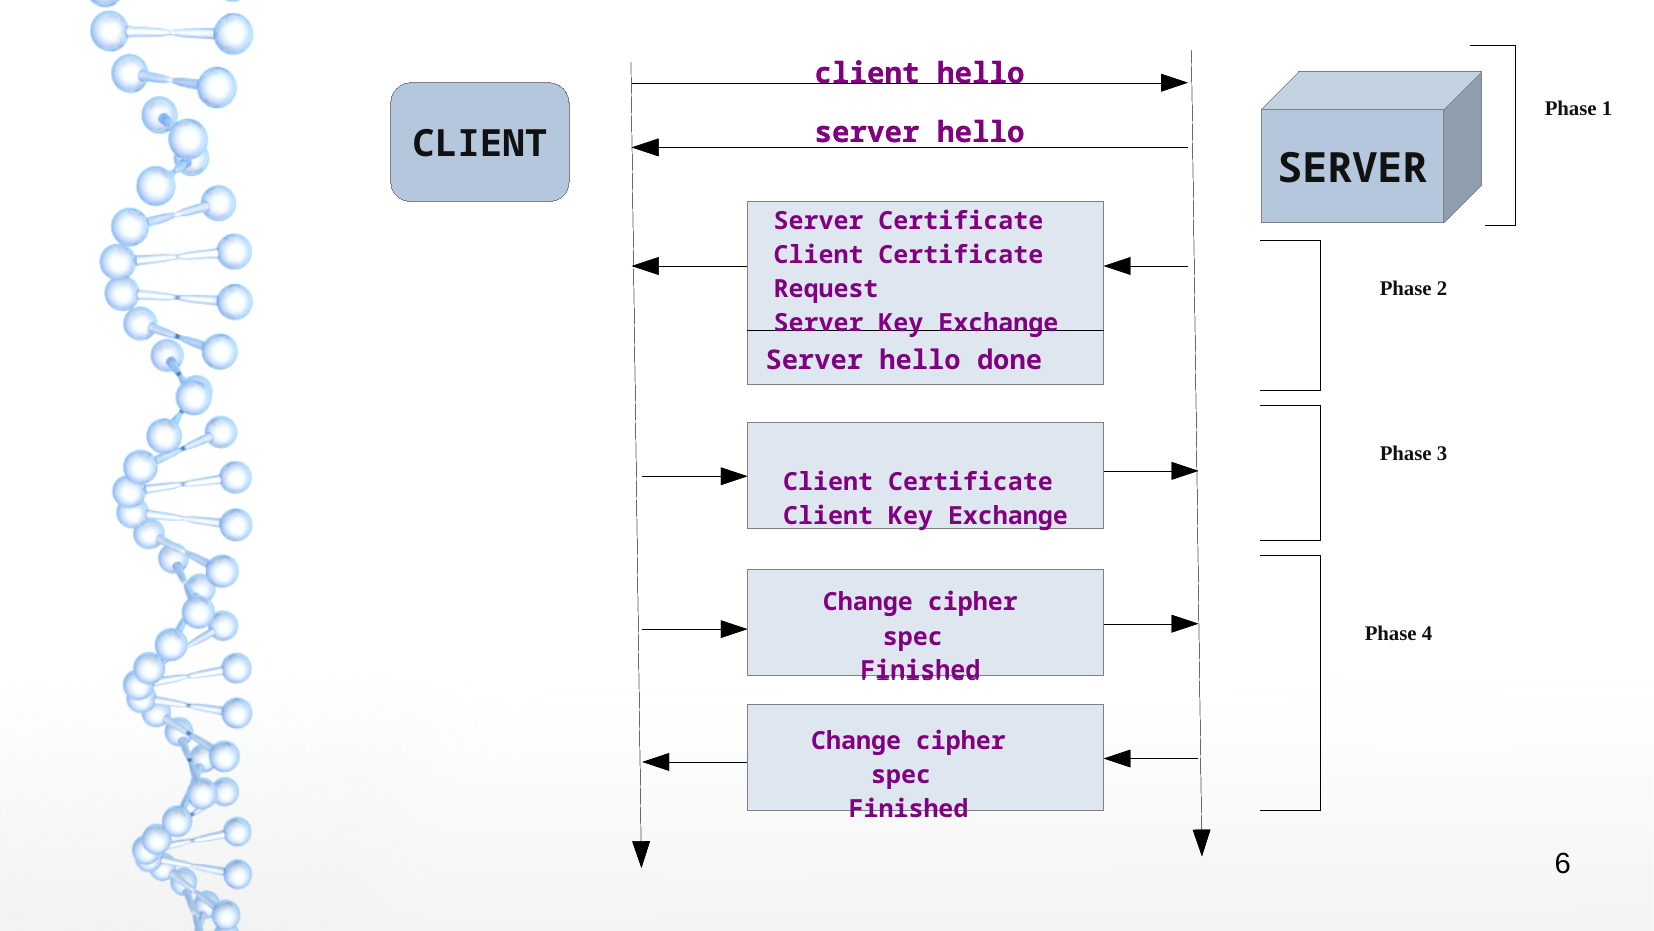

client hello
client hello
SERVER
SERVER
CLIENT
CLIENT
Phase 1
server hello
server hello
Server Certificate
Client Certificate Request
Server Key Exchange
Server Certificate
Client Certificate Request
Server Key Exchange
Phase 2
Server hello done
Client Certificate
Client Key Exchange
Client Certificate
Client Key Exchange
Phase 3
Change cipher spec
Finished
Change cipher spec
Finished
Phase 4
Change cipher spec
Finished
6